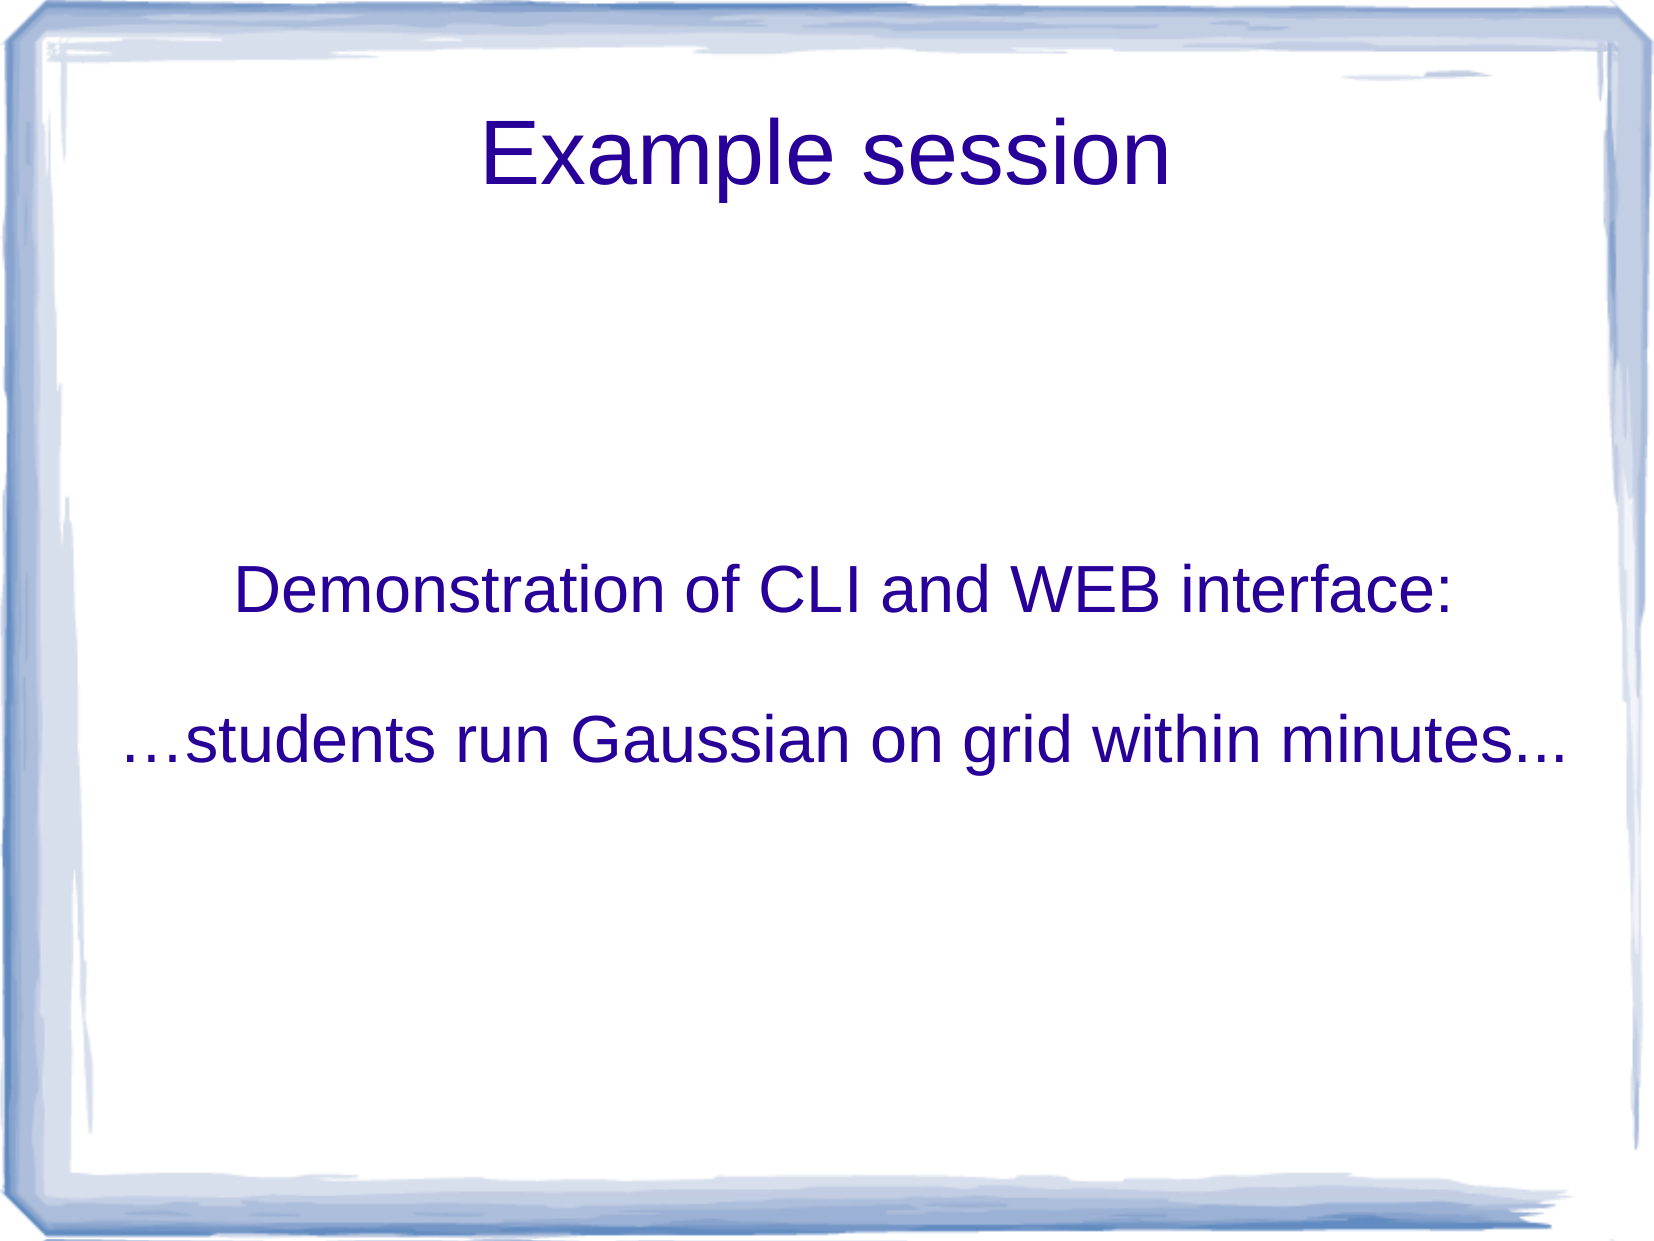

# Example session
Demonstration of CLI and WEB interface:
…students run Gaussian on grid within minutes...